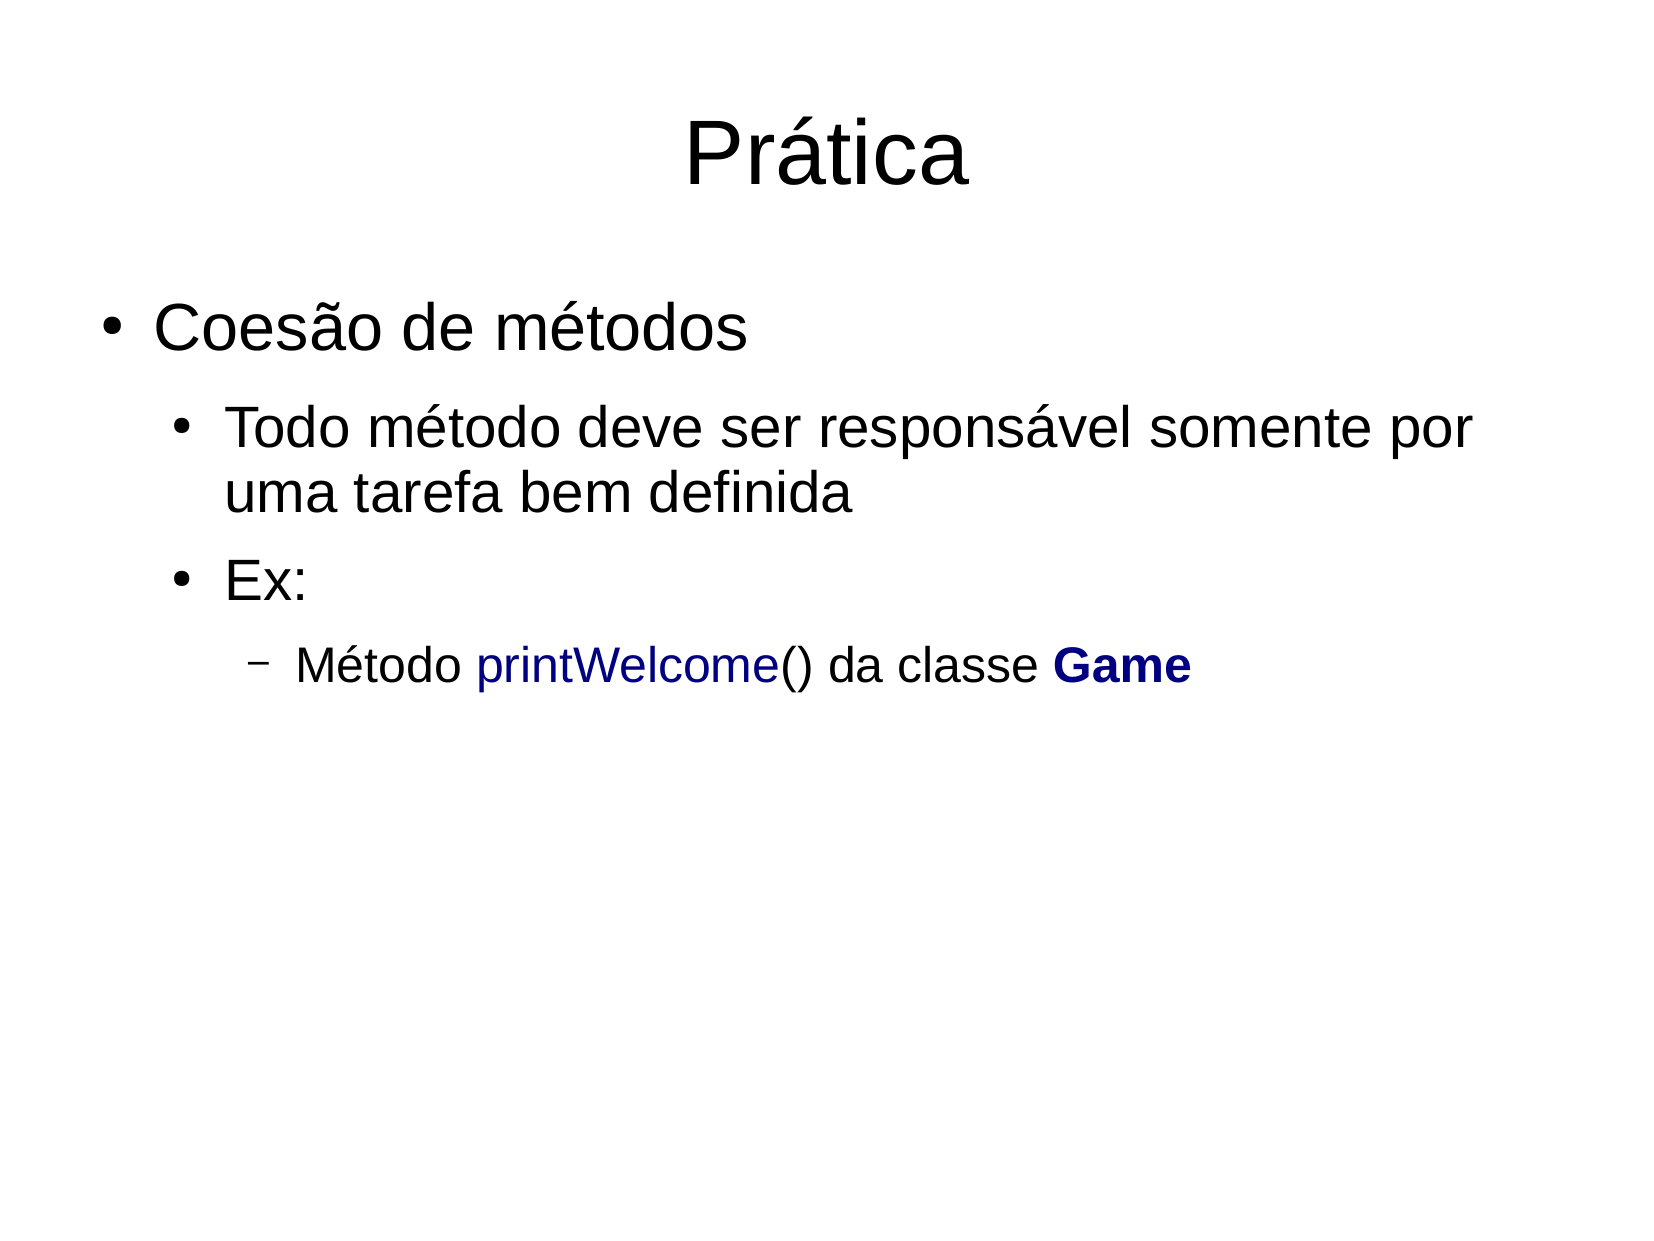

# Prática
Coesão de métodos
Todo método deve ser responsável somente por uma tarefa bem definida
Ex:
Método printWelcome() da classe Game